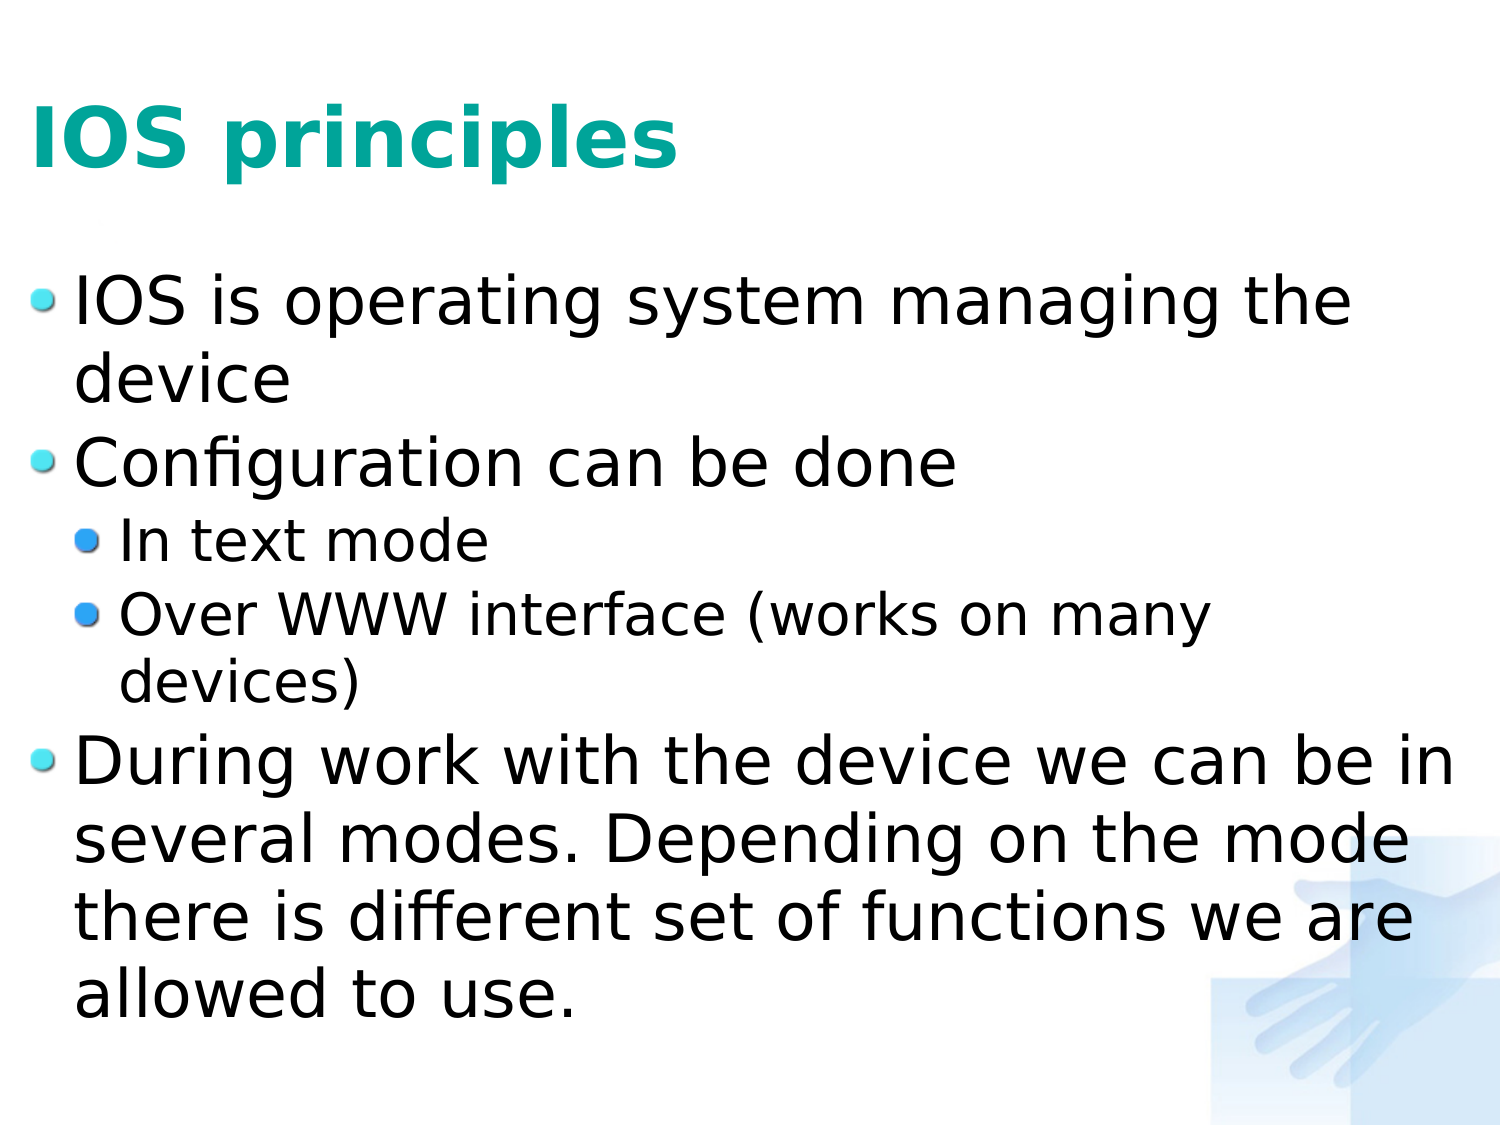

# IOS principles
IOS is operating system managing the device
Configuration can be done
In text mode
Over WWW interface (works on many devices)
During work with the device we can be in several modes. Depending on the mode there is different set of functions we are allowed to use.